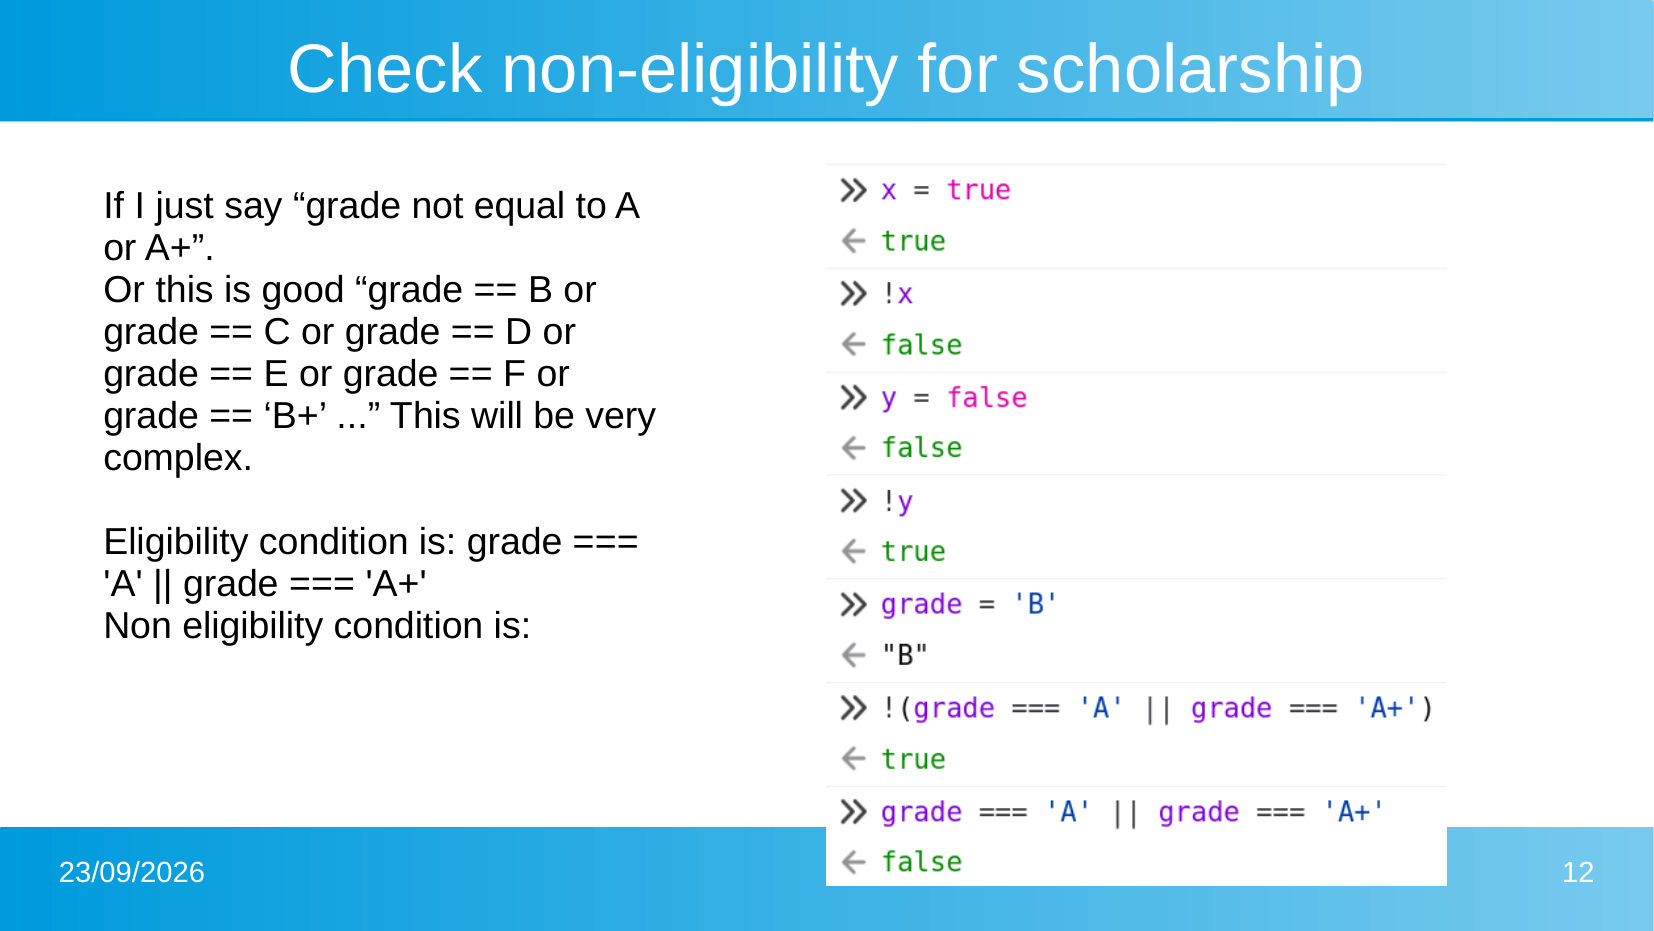

# Check non-eligibility for scholarship
If I just say “grade not equal to A or A+”.
Or this is good “grade == B or grade == C or grade == D or grade == E or grade == F or grade == ‘B+’ ...” This will be very complex.
Eligibility condition is: grade === 'A' || grade === 'A+'
Non eligibility condition is:
12